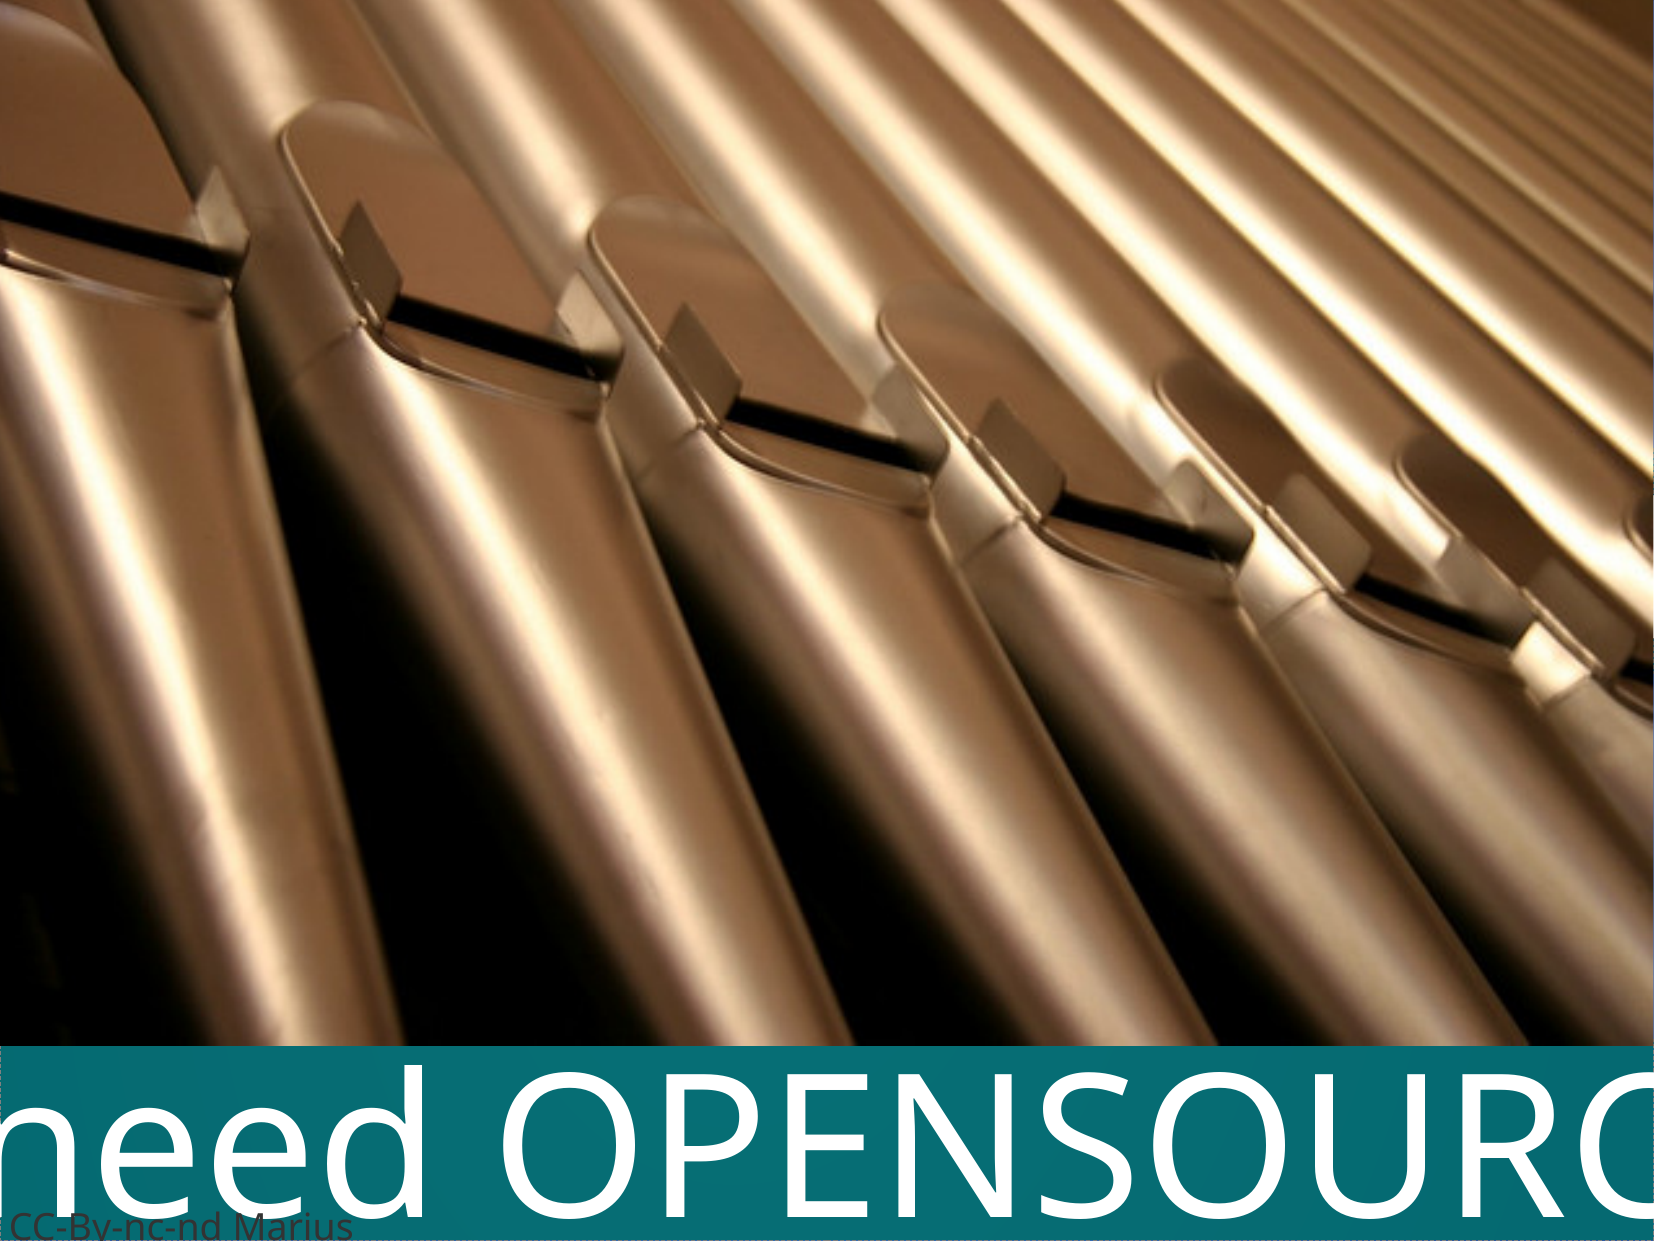

I need to work on MEANING
I need OPENSOURCE
CC-By-nc-nd Marius